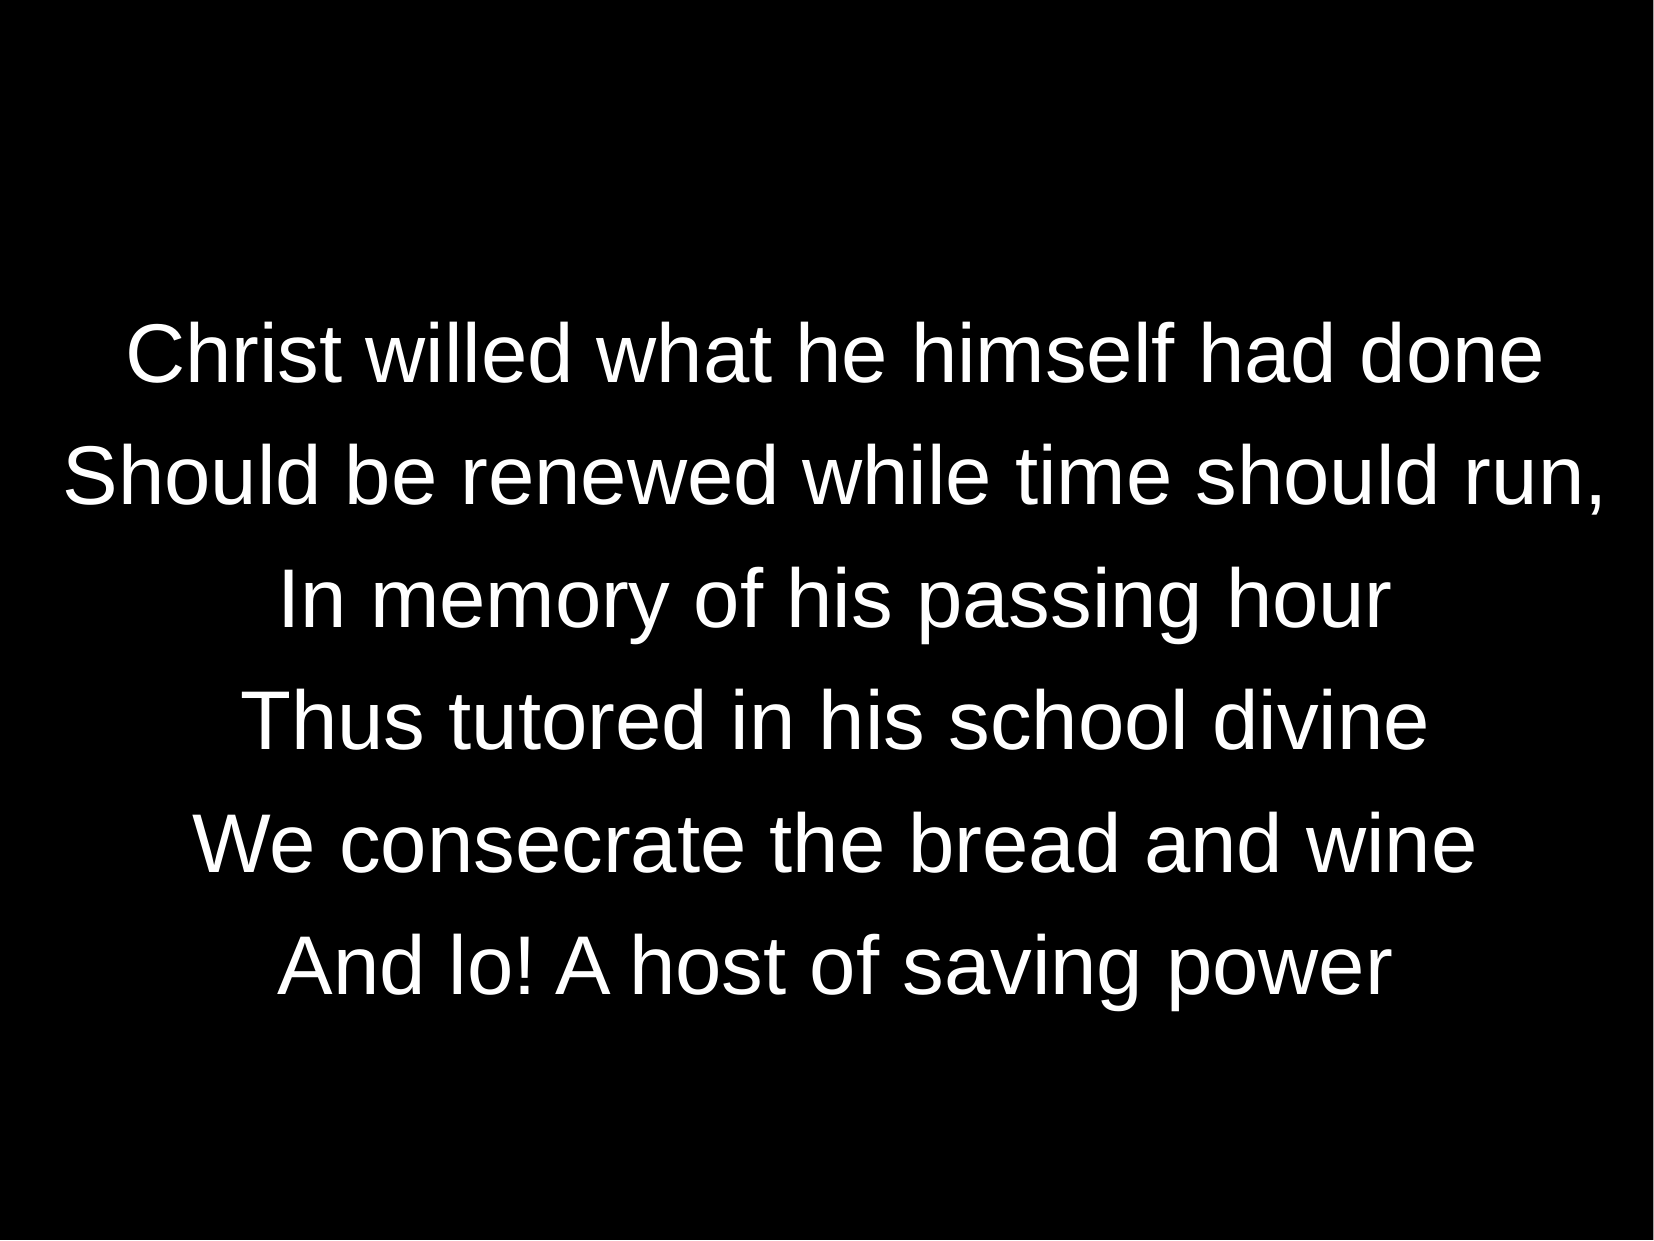

#
Christ willed what he himself had done
Should be renewed while time should run,
In memory of his passing hour
Thus tutored in his school divine
We consecrate the bread and wine
And lo! A host of saving power